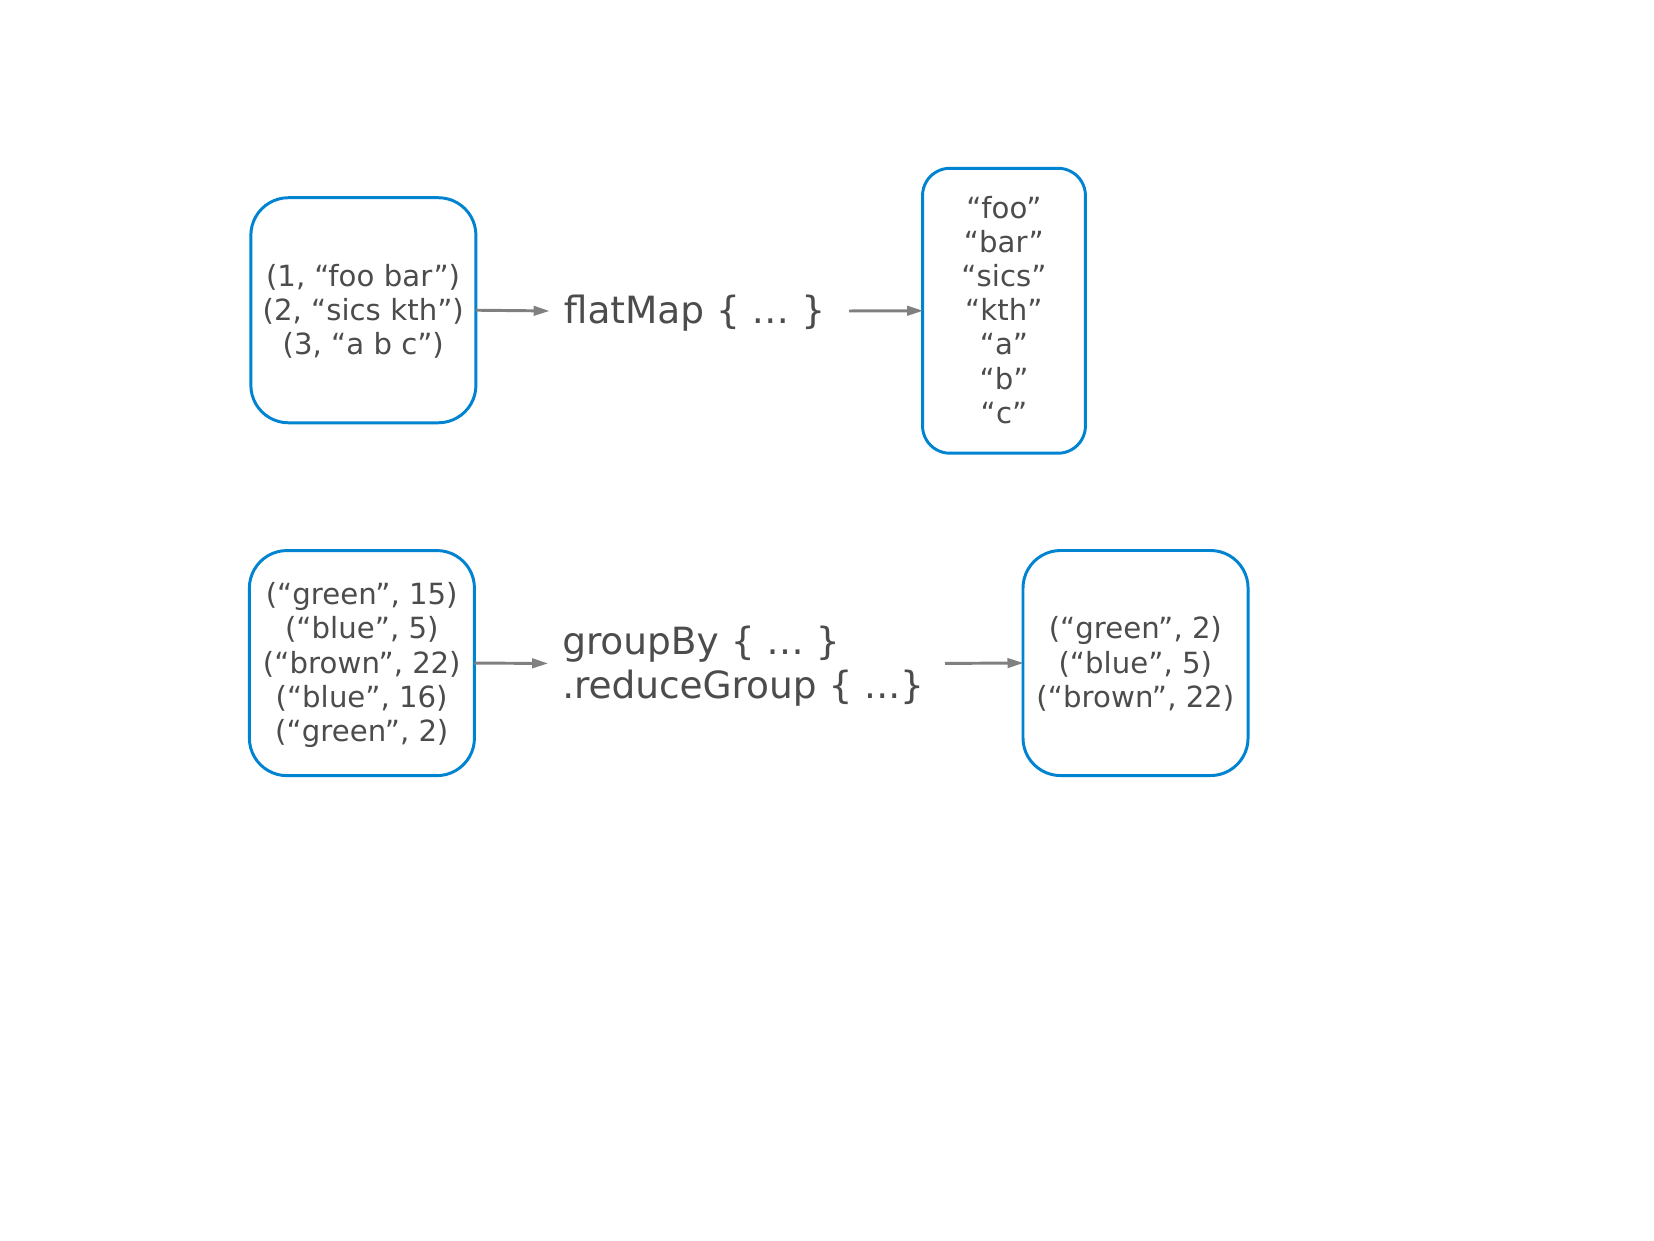

“foo”
“bar”
“sics”
“kth”
“a”
“b”
“c”
(1, “foo bar”)
(2, “sics kth”)
(3, “a b c”)
flatMap { … }
(“green”, 2)
(“blue”, 5)
(“brown”, 22)
(“green”, 15)
(“blue”, 5)
(“brown”, 22)
(“blue”, 16)
(“green”, 2)
groupBy { … }
.reduceGroup { ...}